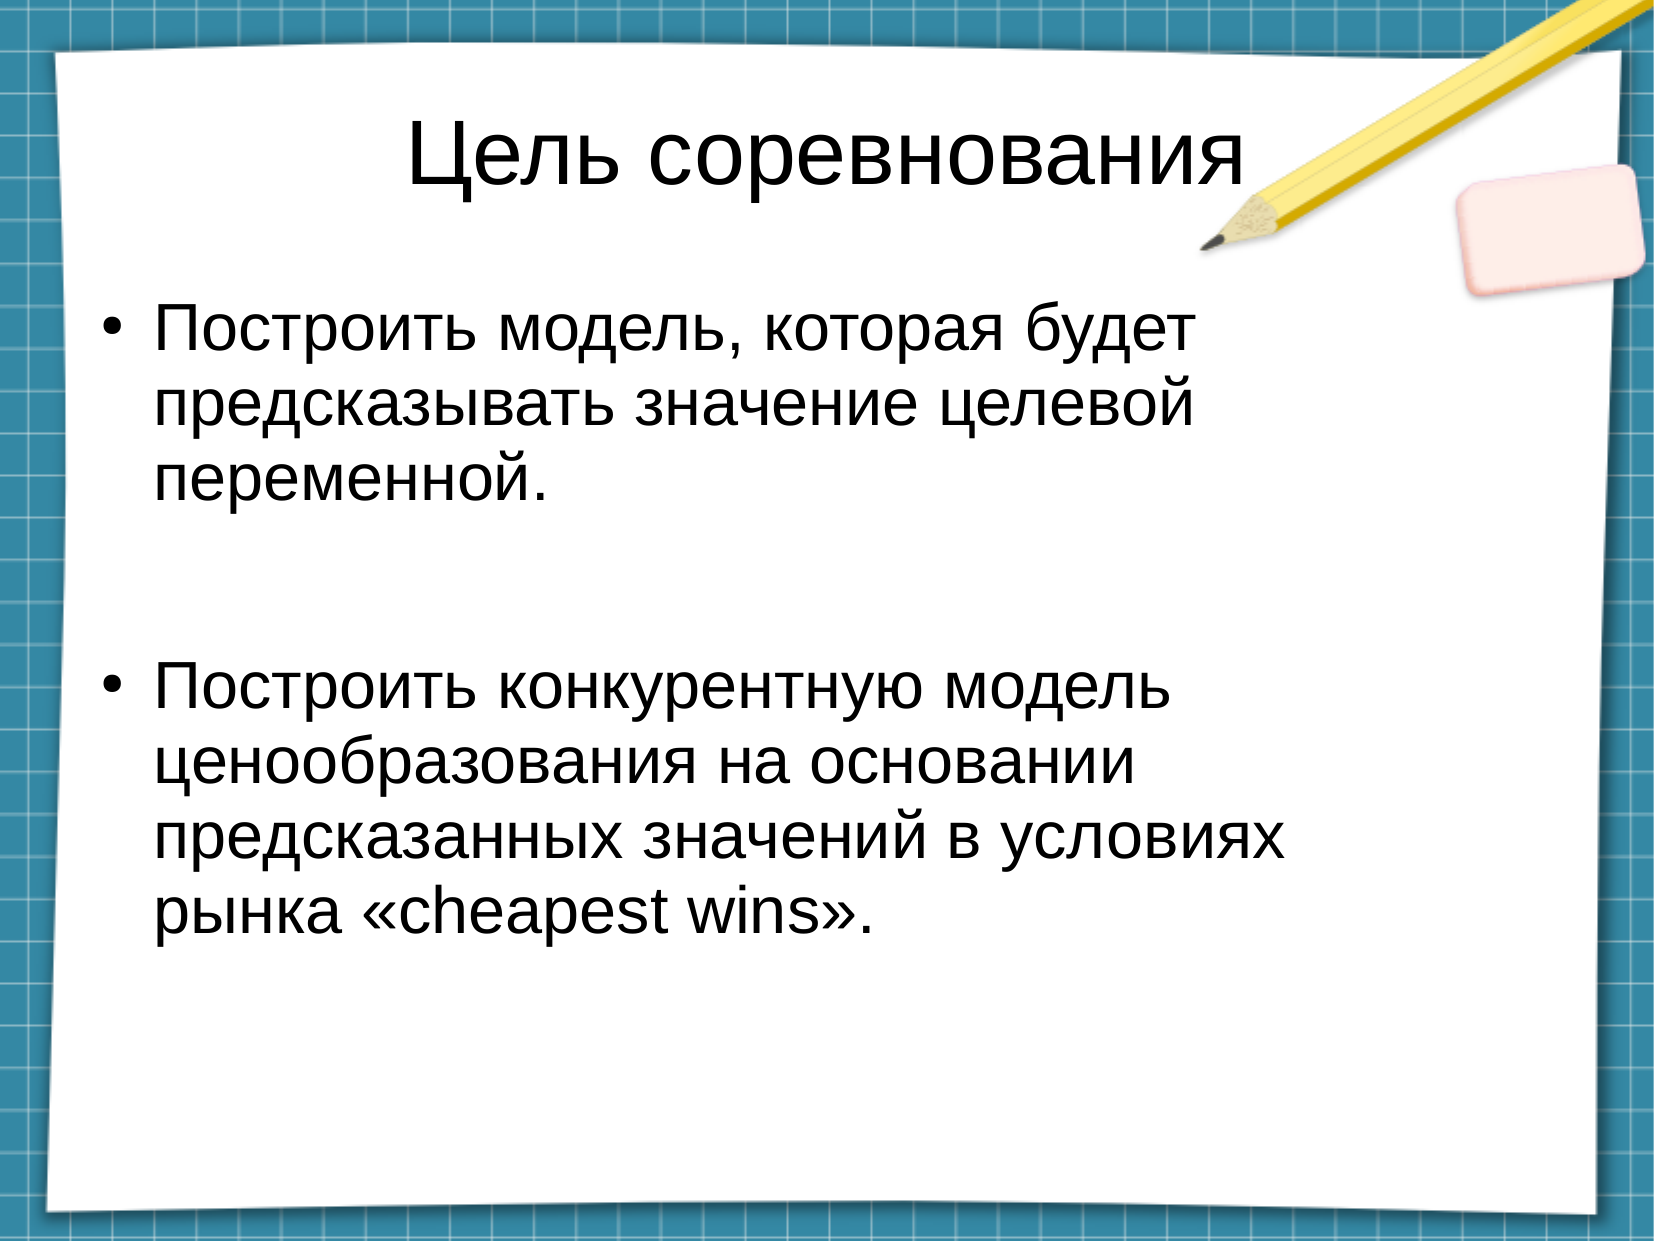

# Цель соревнования
Построить модель, которая будет предсказывать значение целевой переменной.
Построить конкурентную модель ценообразования на основании предсказанных значений в условиях рынка «cheapest wins».